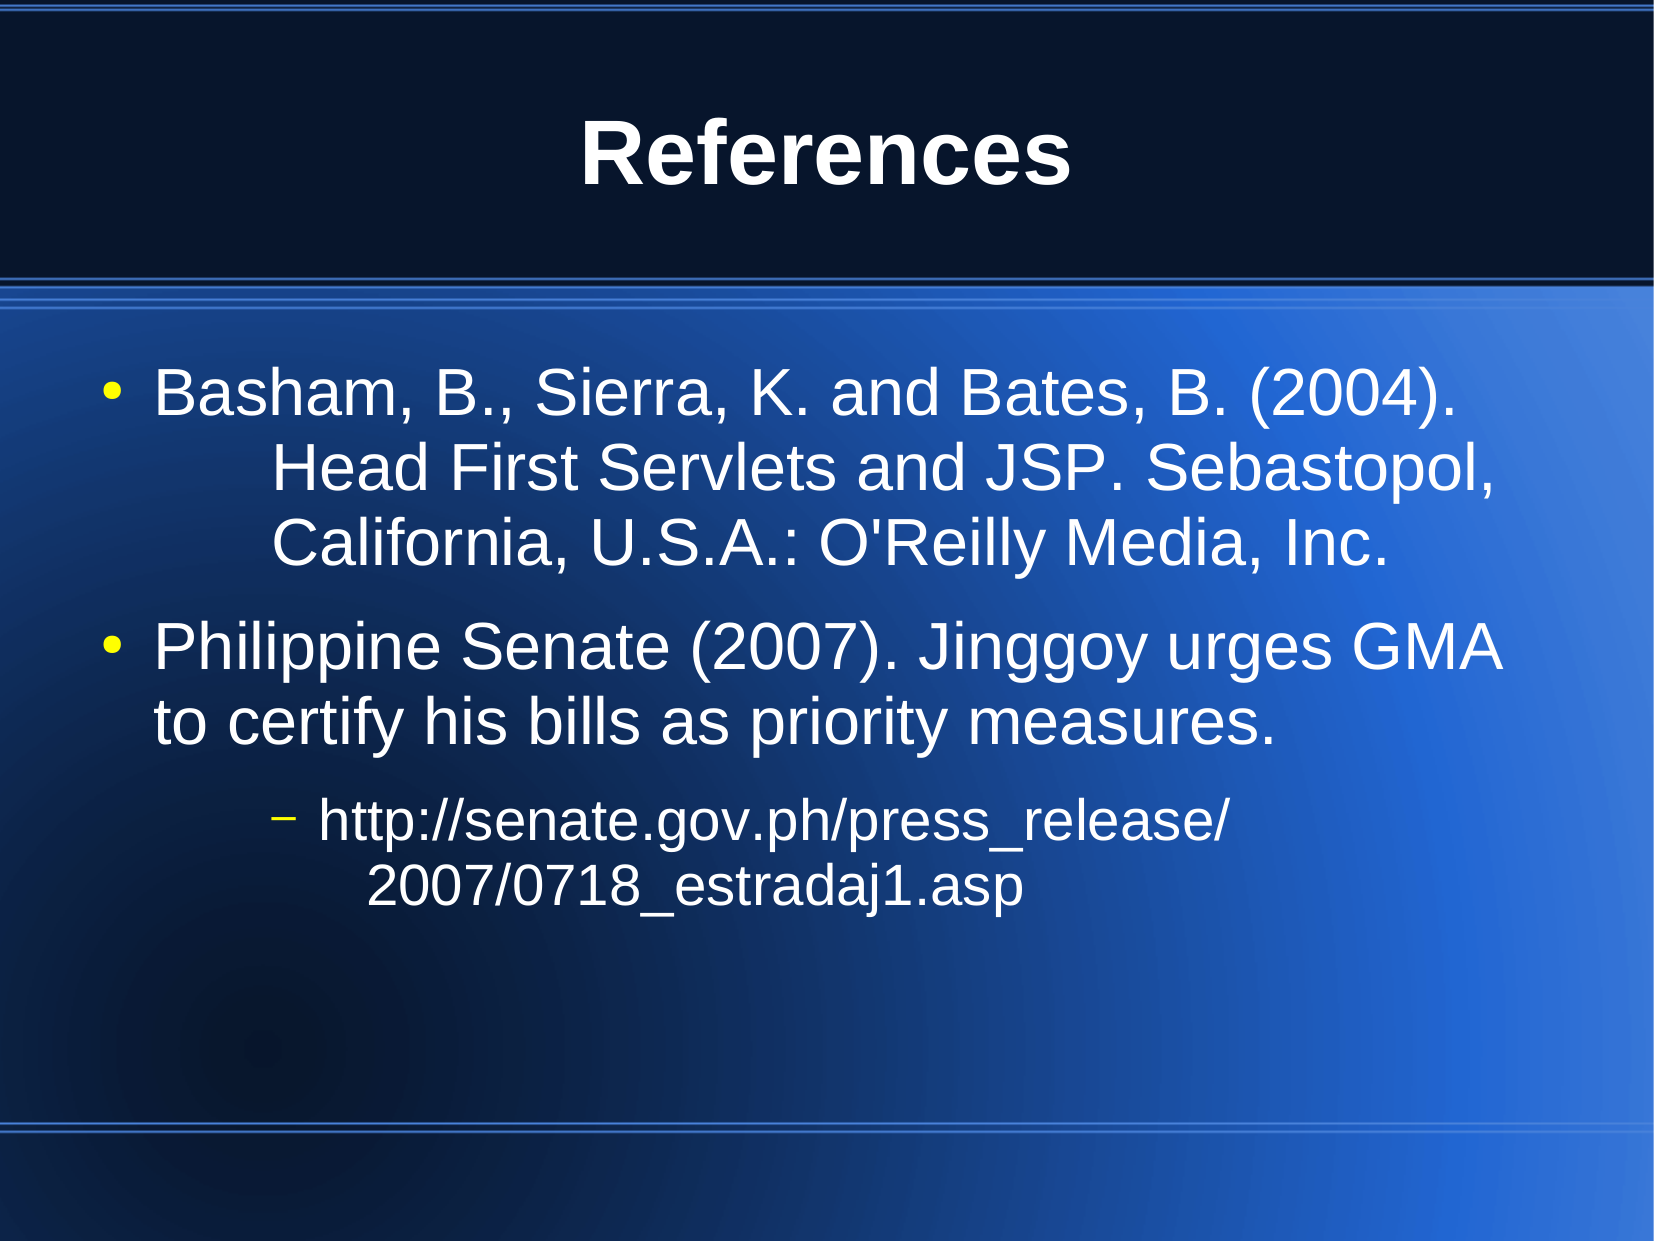

# References
Basham, B., Sierra, K. and Bates, B. (2004). 	Head First Servlets and JSP. Sebastopol, 	California, U.S.A.: O'Reilly Media, Inc.
Philippine Senate (2007). Jinggoy urges GMA to certify his bills as priority measures.
http://senate.gov.ph/press_release/2007/0718_estradaj1.asp